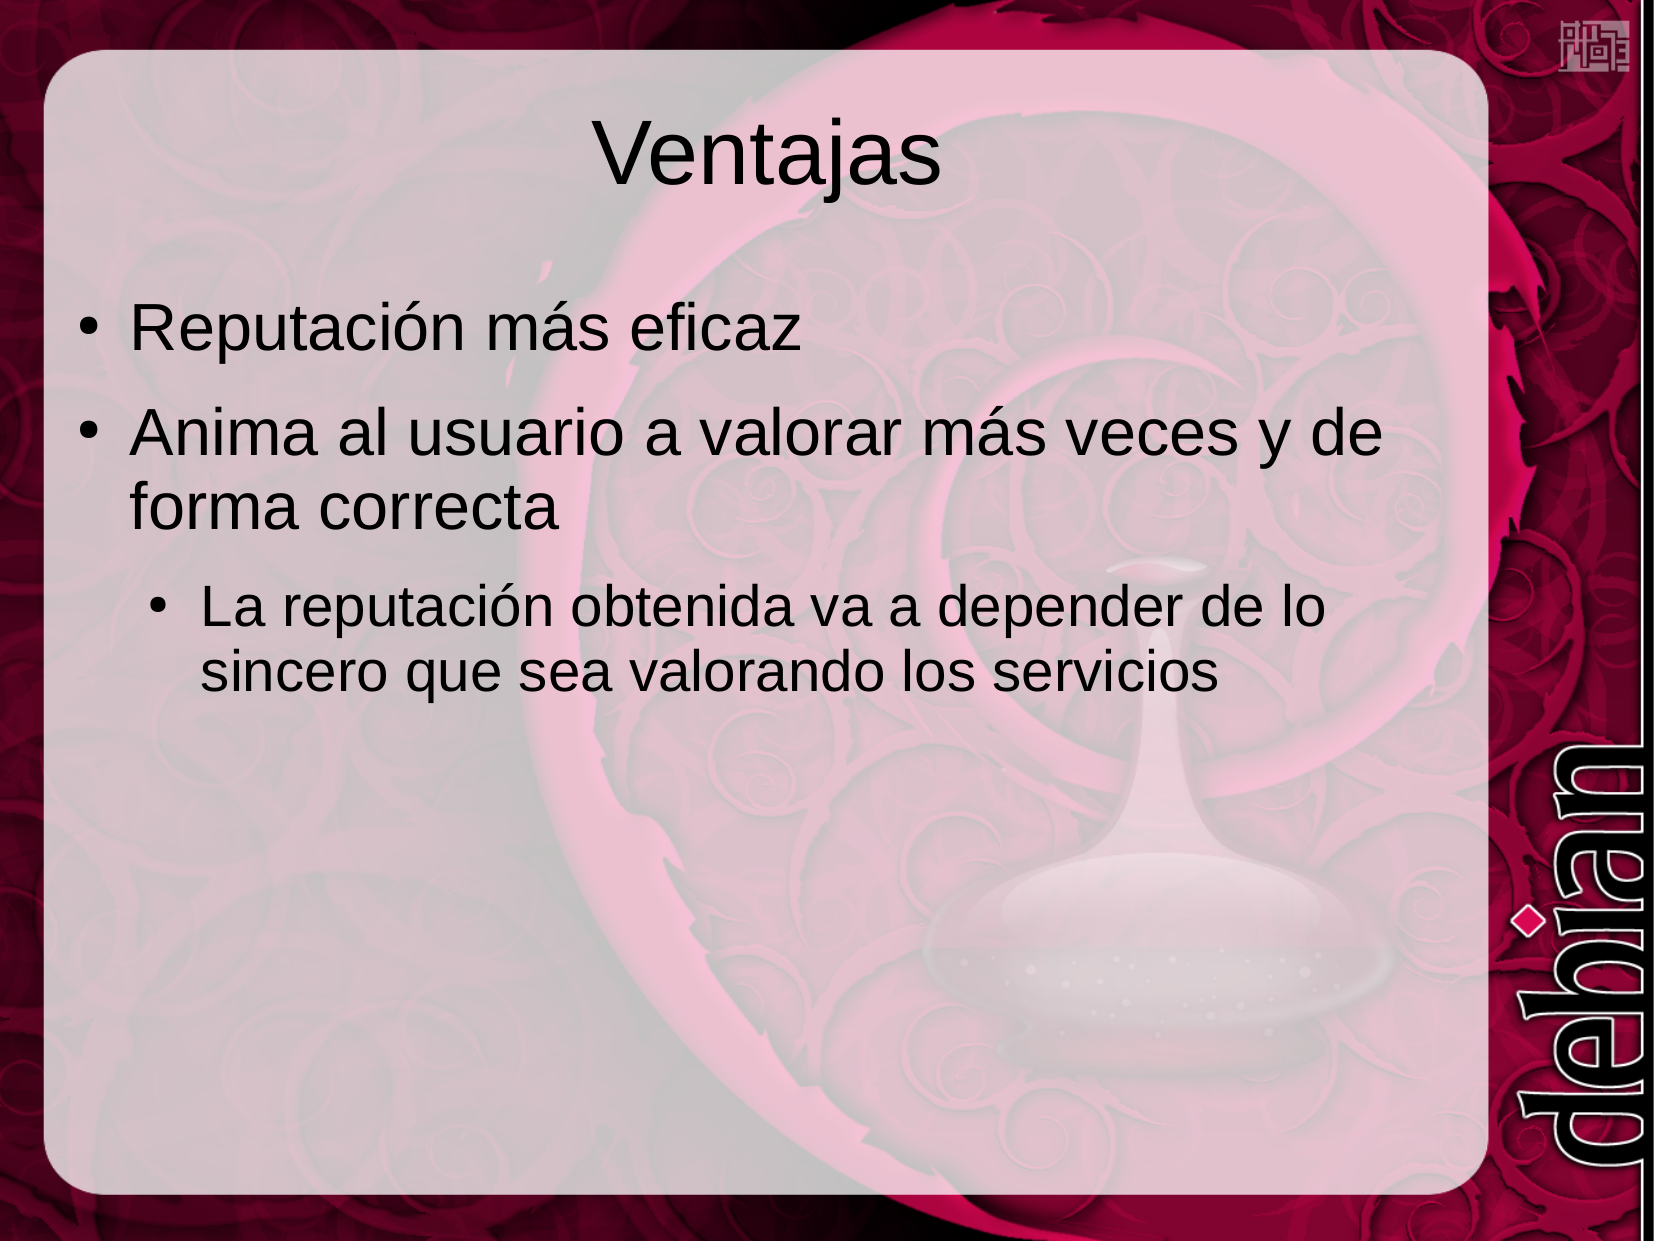

# Ventajas
Reputación más eficaz
Anima al usuario a valorar más veces y de forma correcta
La reputación obtenida va a depender de lo sincero que sea valorando los servicios